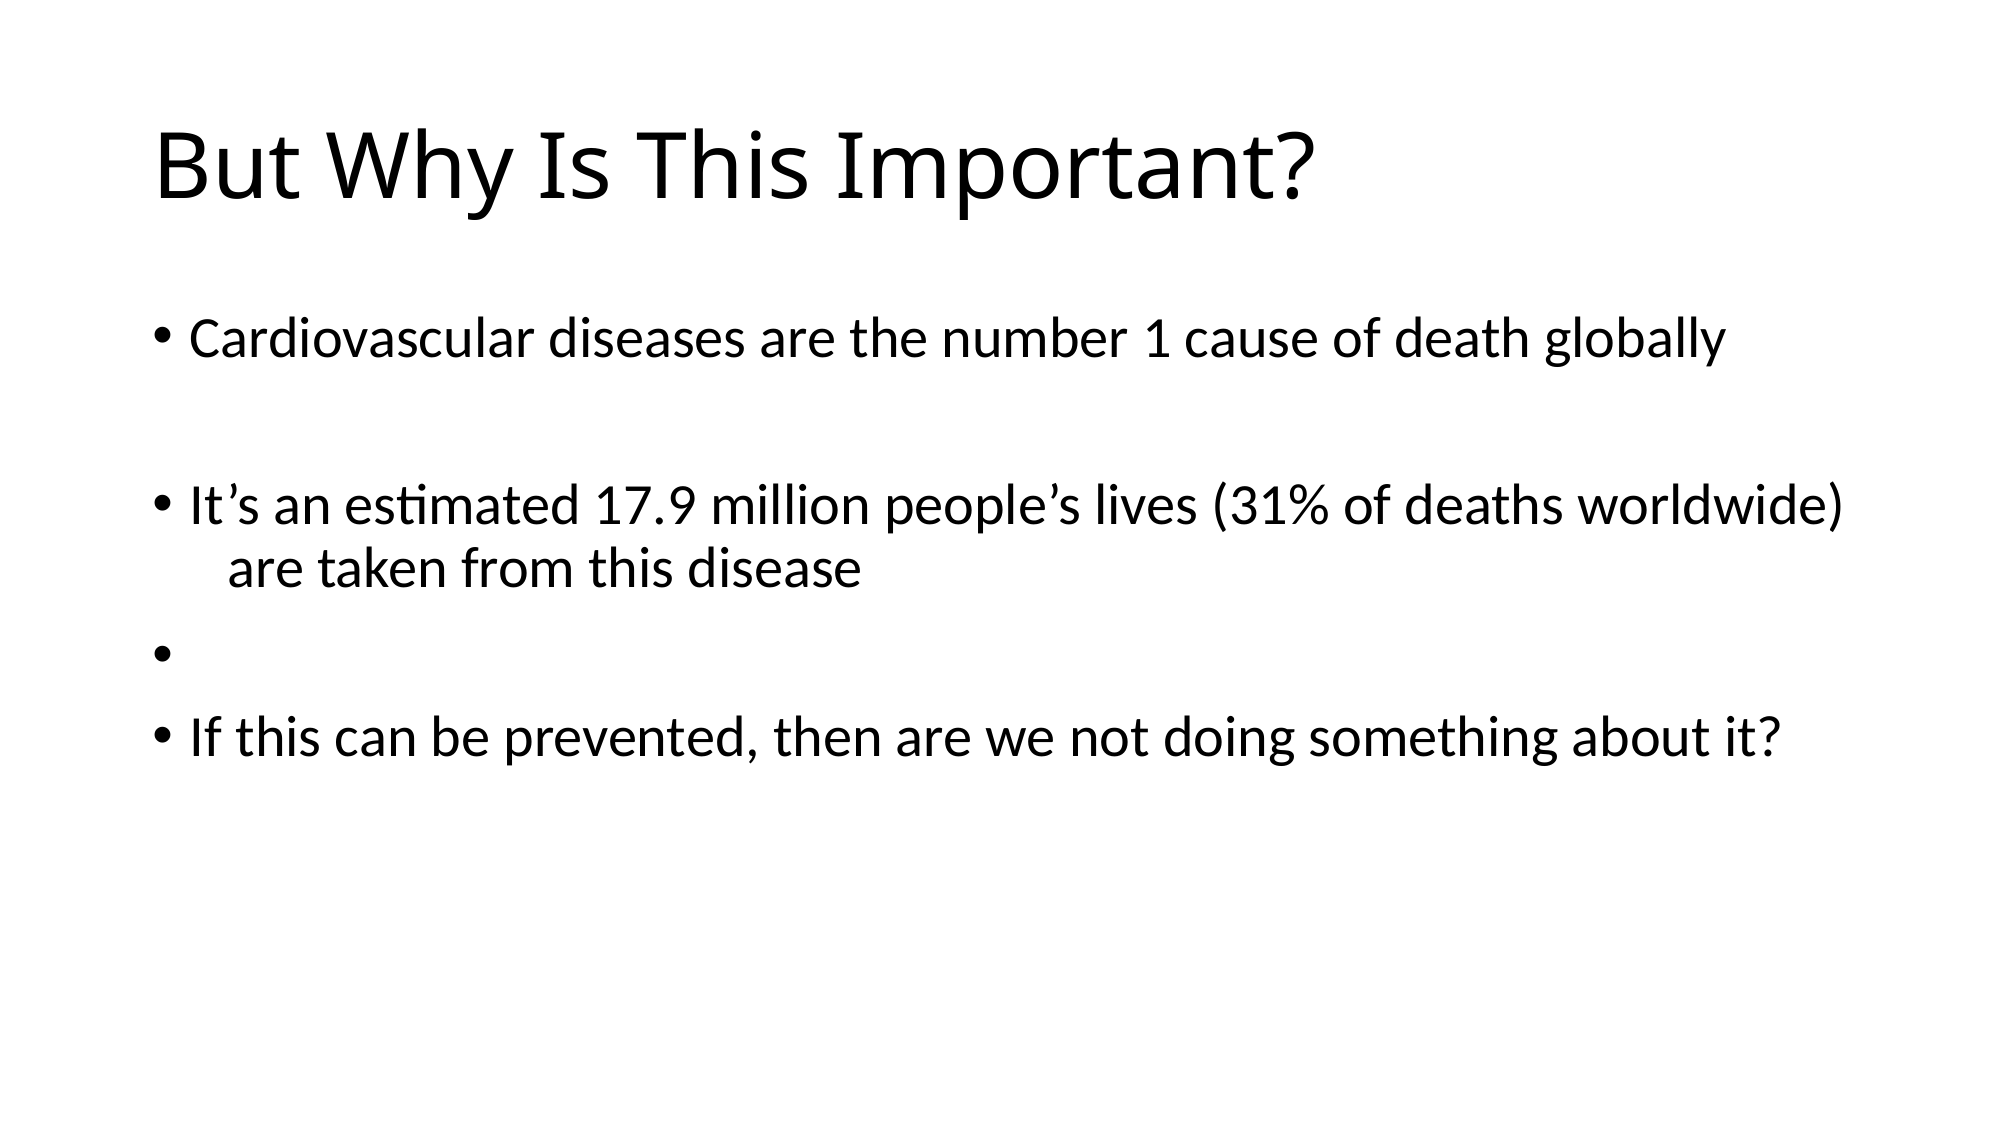

# But Why Is This Important?
Cardiovascular diseases are the number 1 cause of death globally
It’s an estimated 17.9 million people’s lives (31% of deaths worldwide) are taken from this disease
If this can be prevented, then are we not doing something about it?